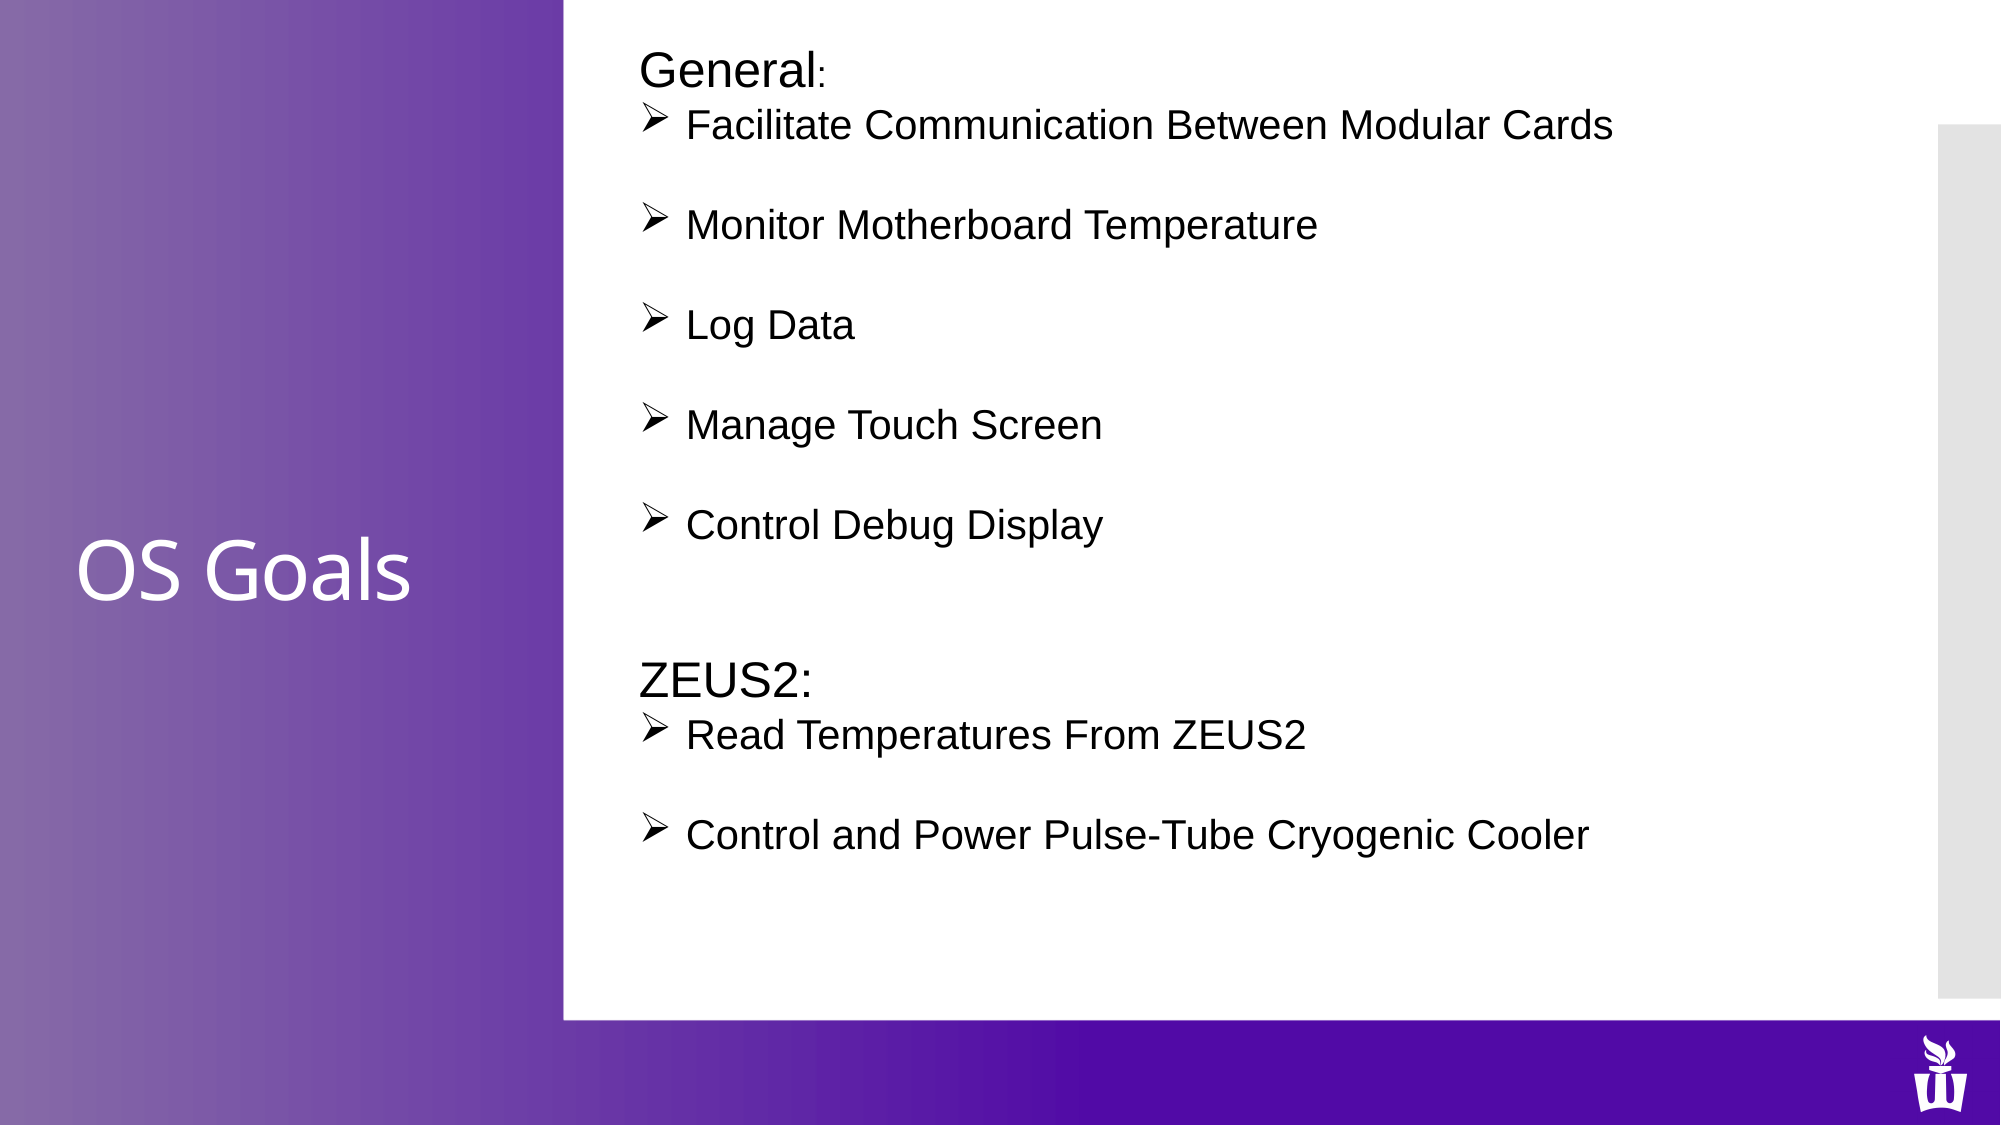

General:
Facilitate Communication Between Modular Cards
Monitor Motherboard Temperature
Log Data
Manage Touch Screen
Control Debug Display
ZEUS2:
Read Temperatures From ZEUS2
Control and Power Pulse-Tube Cryogenic Cooler
OS Goals